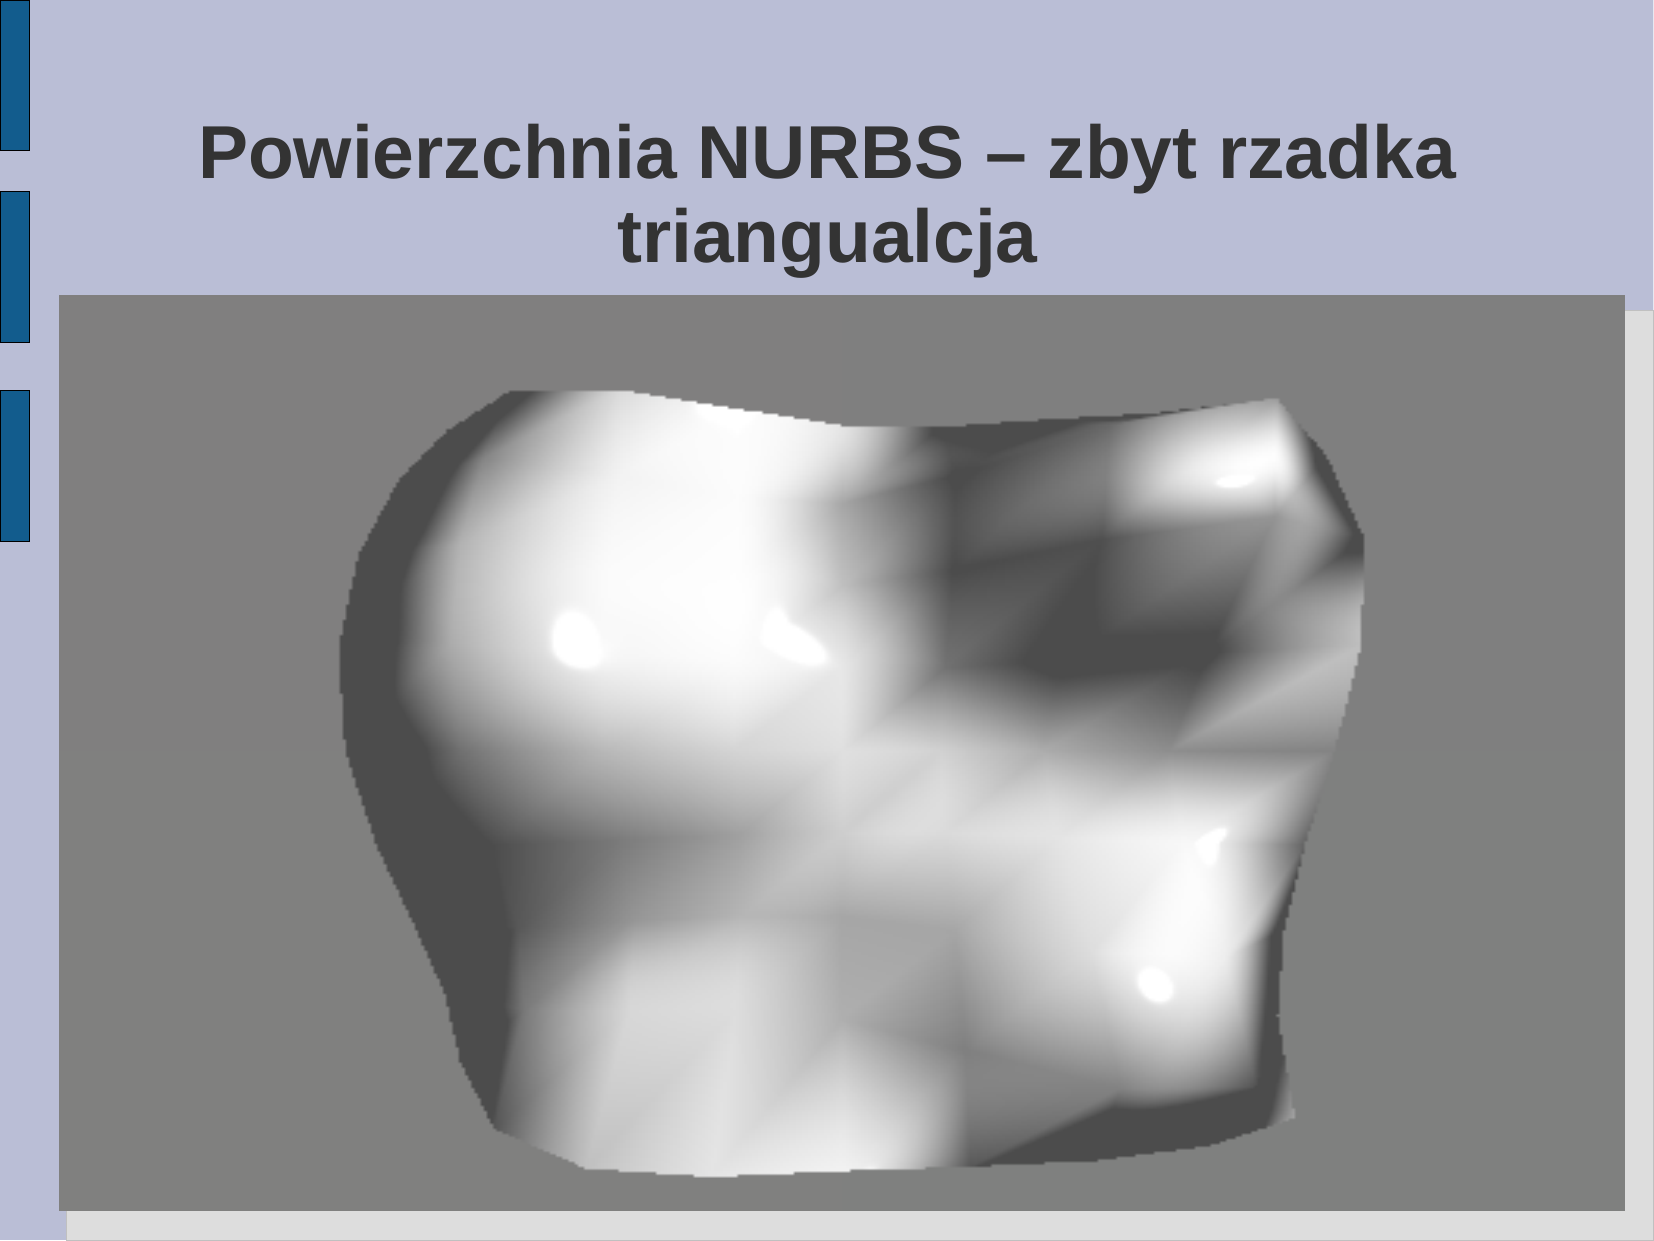

# Powierzchnia NURBS – zbyt rzadka triangualcja